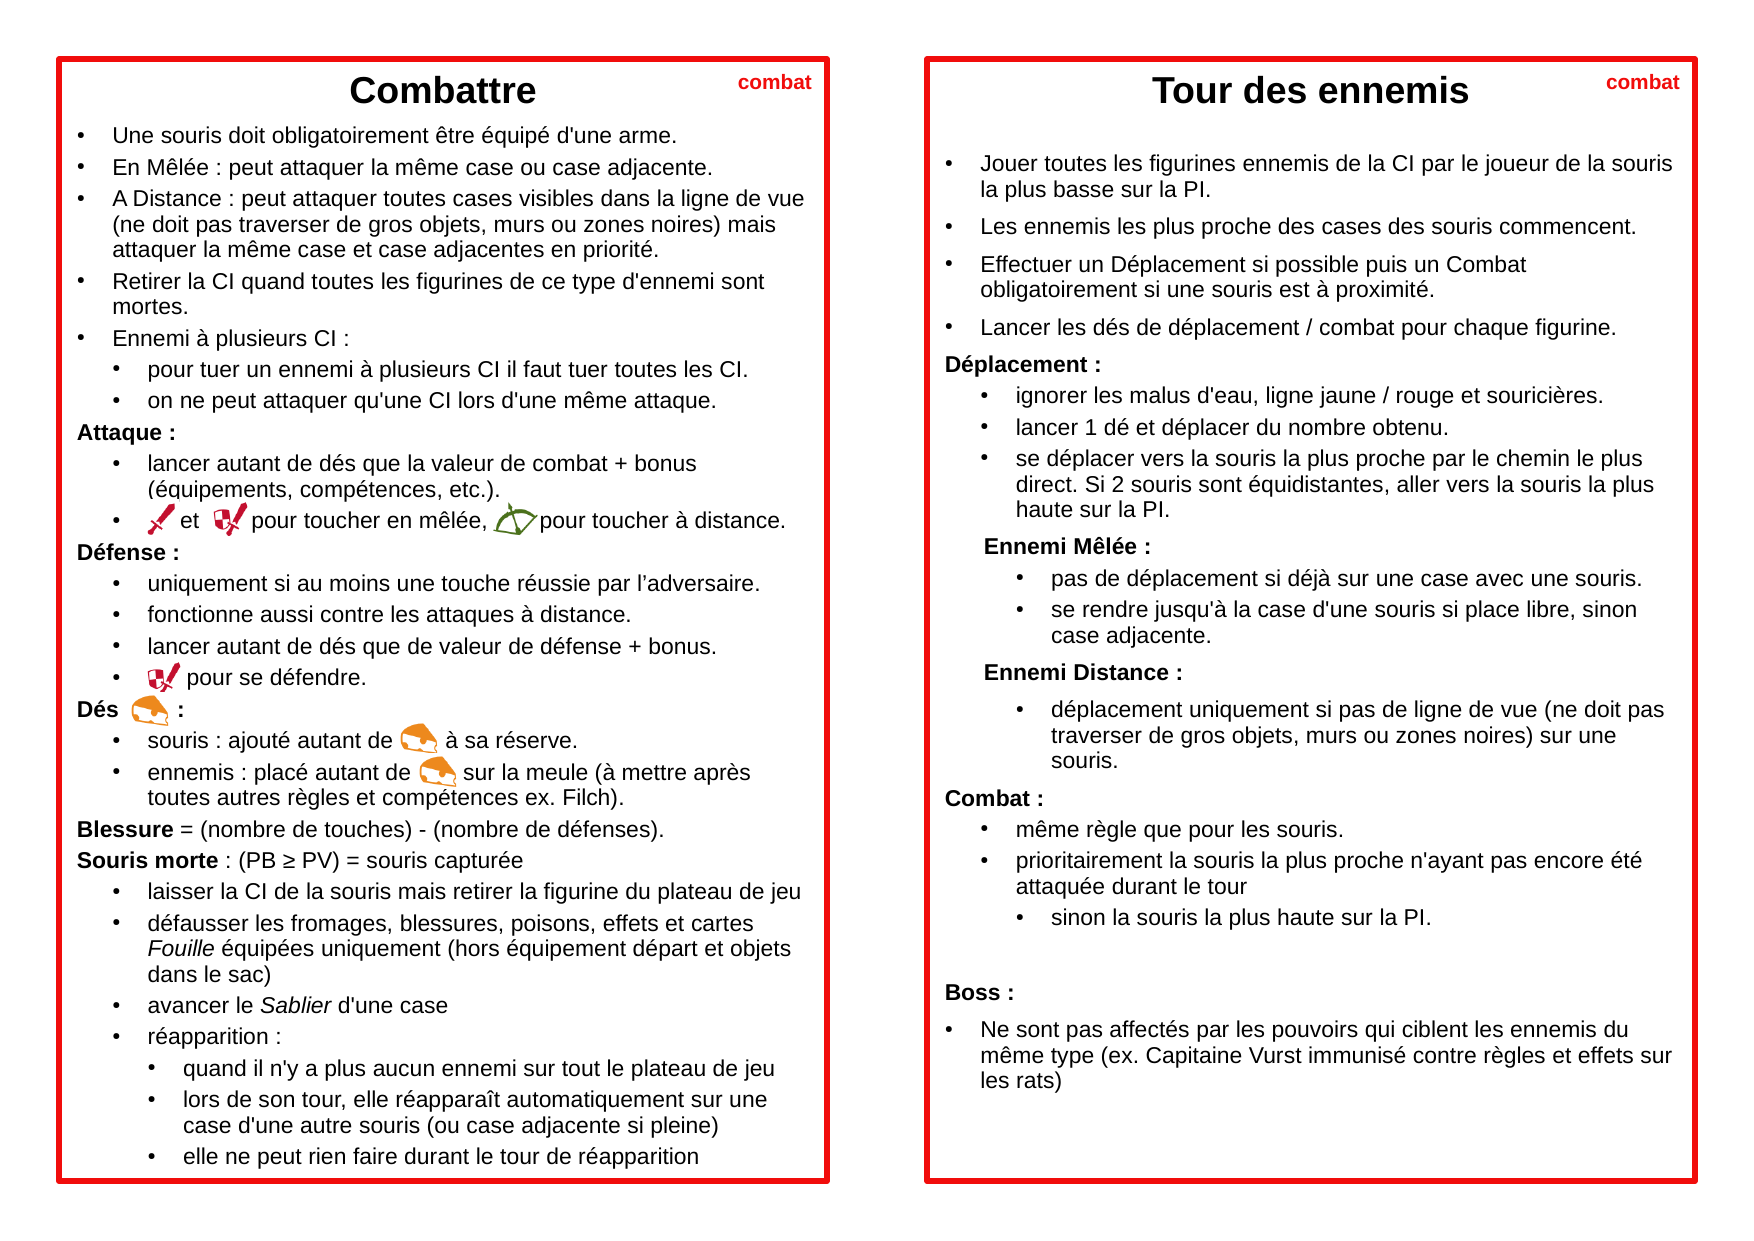

Combattre
Une souris doit obligatoirement être équipé d'une arme.
En Mêlée : peut attaquer la même case ou case adjacente.
A Distance : peut attaquer toutes cases visibles dans la ligne de vue (ne doit pas traverser de gros objets, murs ou zones noires) mais attaquer la même case et case adjacentes en priorité.
Retirer la CI quand toutes les figurines de ce type d'ennemi sont mortes.
Ennemi à plusieurs CI :
pour tuer un ennemi à plusieurs CI il faut tuer toutes les CI.
on ne peut attaquer qu'une CI lors d'une même attaque.
Attaque :
lancer autant de dés que la valeur de combat + bonus (équipements, compétences, etc.).
 et pour toucher en mêlée, pour toucher à distance.
Défense :
uniquement si au moins une touche réussie par l’adversaire.
fonctionne aussi contre les attaques à distance.
lancer autant de dés que de valeur de défense + bonus.
 pour se défendre.
Dés :
souris : ajouté autant de à sa réserve.
ennemis : placé autant de sur la meule (à mettre après toutes autres règles et compétences ex. Filch).
Blessure = (nombre de touches) - (nombre de défenses).
Souris morte : (PB ≥ PV) = souris capturée
laisser la CI de la souris mais retirer la figurine du plateau de jeu
défausser les fromages, blessures, poisons, effets et cartes Fouille équipées uniquement (hors équipement départ et objets dans le sac)
avancer le Sablier d'une case
réapparition :
quand il n'y a plus aucun ennemi sur tout le plateau de jeu
lors de son tour, elle réapparaît automatiquement sur une case d'une autre souris (ou case adjacente si pleine)
elle ne peut rien faire durant le tour de réapparition
combat
Tour des ennemis
Jouer toutes les figurines ennemis de la CI par le joueur de la souris la plus basse sur la PI.
Les ennemis les plus proche des cases des souris commencent.
Effectuer un Déplacement si possible puis un Combat obligatoirement si une souris est à proximité.
Lancer les dés de déplacement / combat pour chaque figurine.
Déplacement :
ignorer les malus d'eau, ligne jaune / rouge et souricières.
lancer 1 dé et déplacer du nombre obtenu.
se déplacer vers la souris la plus proche par le chemin le plus direct. Si 2 souris sont équidistantes, aller vers la souris la plus haute sur la PI.
 Ennemi Mêlée :
pas de déplacement si déjà sur une case avec une souris.
se rendre jusqu'à la case d'une souris si place libre, sinon case adjacente.
 Ennemi Distance :
déplacement uniquement si pas de ligne de vue (ne doit pas traverser de gros objets, murs ou zones noires) sur une souris.
Combat :
même règle que pour les souris.
prioritairement la souris la plus proche n'ayant pas encore été attaquée durant le tour
sinon la souris la plus haute sur la PI.
Boss :
Ne sont pas affectés par les pouvoirs qui ciblent les ennemis du même type (ex. Capitaine Vurst immunisé contre règles et effets sur les rats)
combat